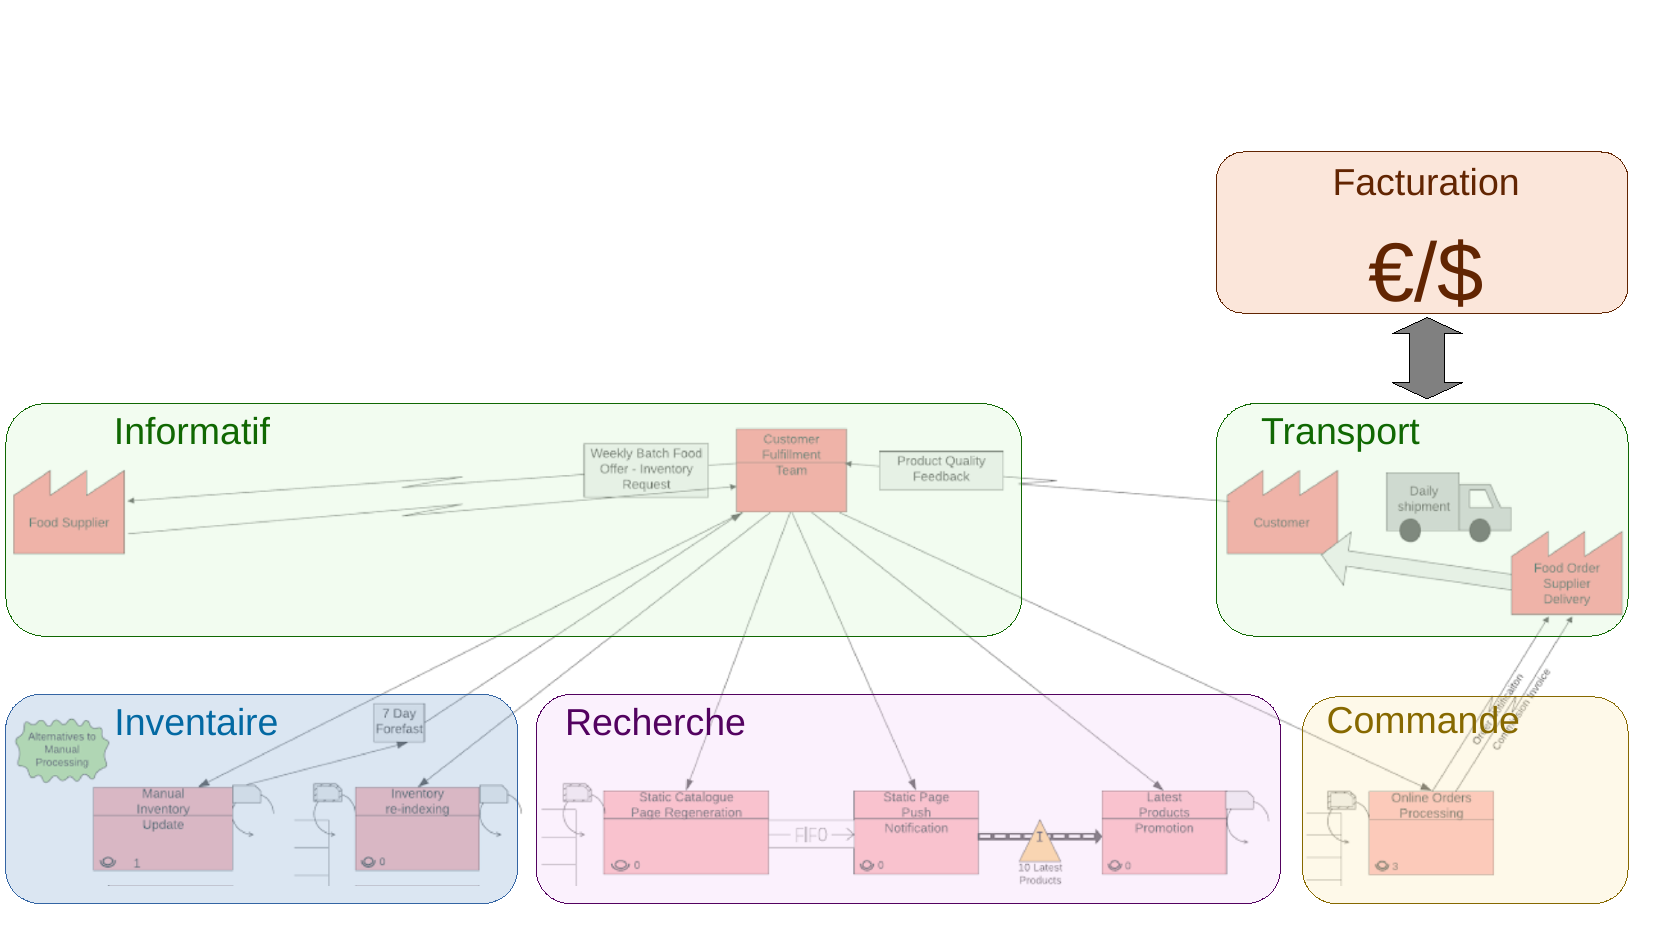

Facturation
€/$
Transport
Informatif
Commande
Inventaire
Recherche